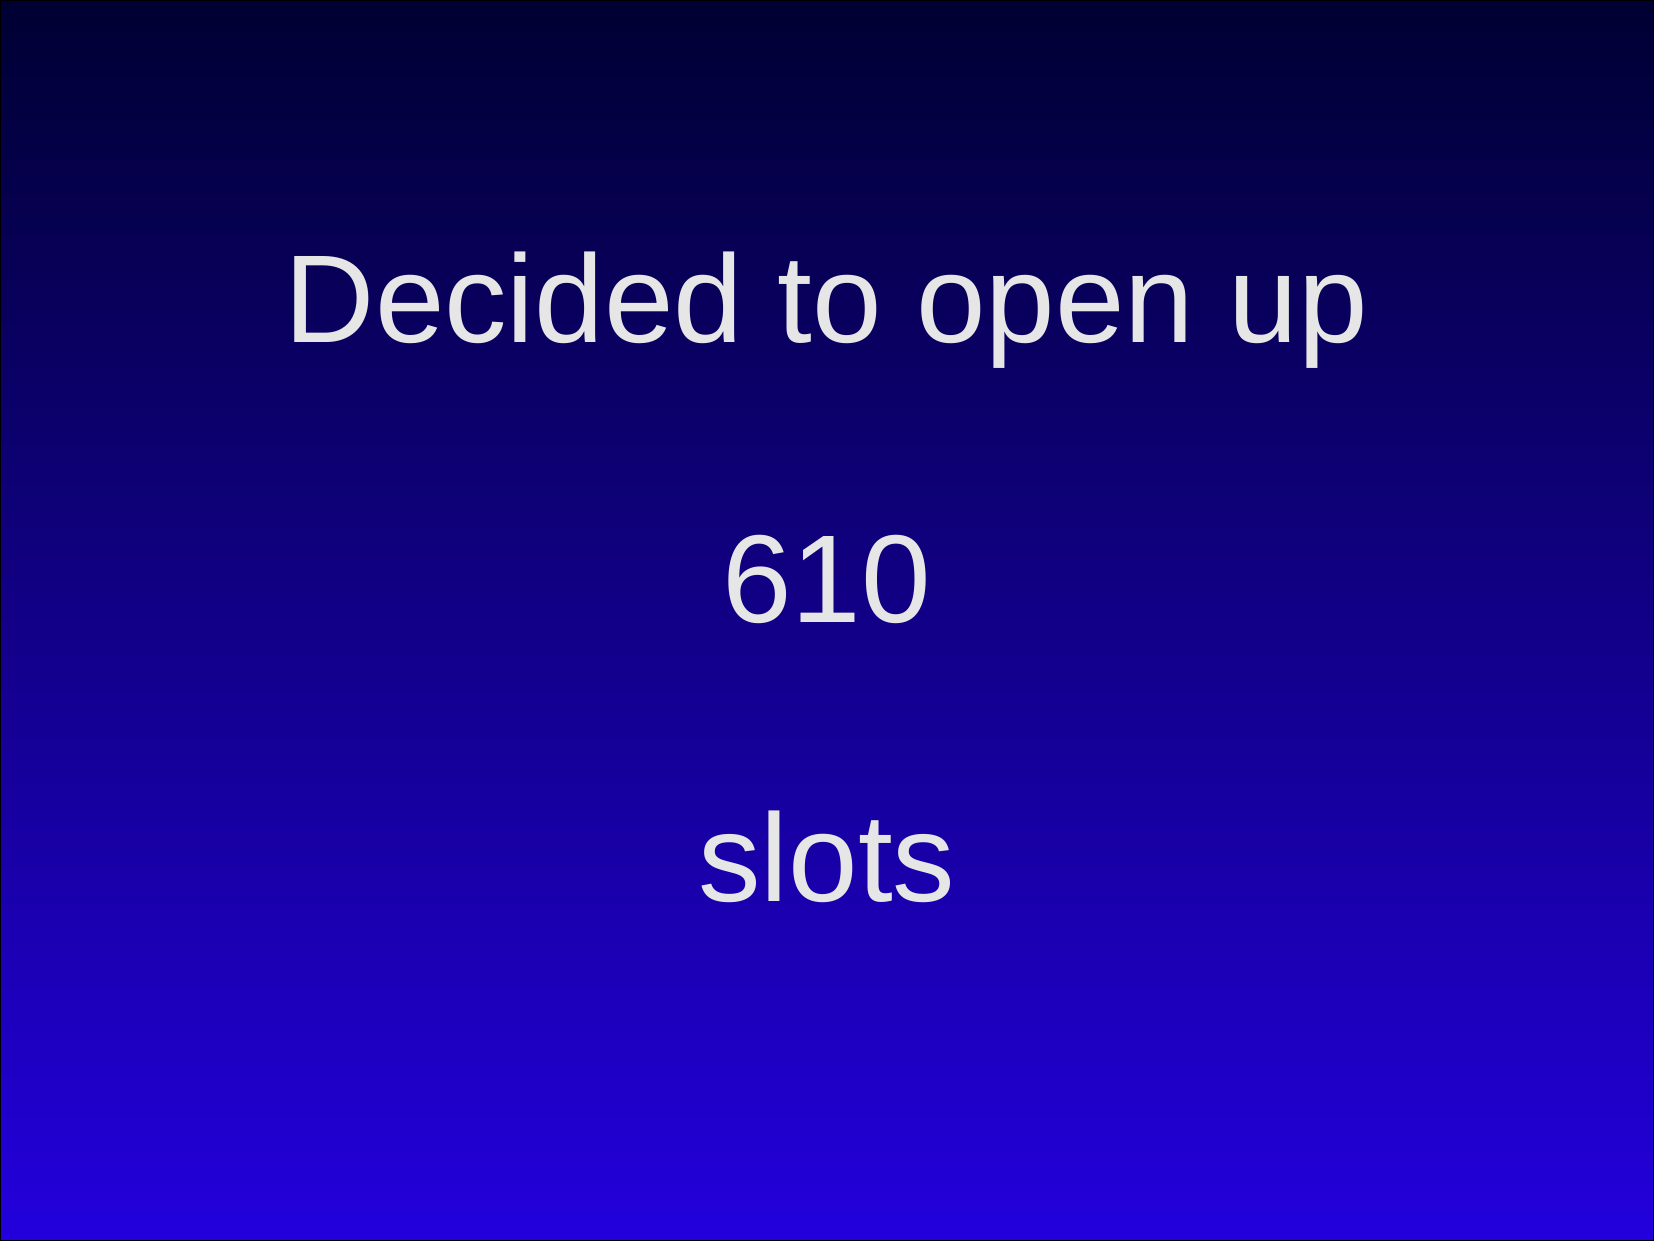

# Decided to open up
610
slots